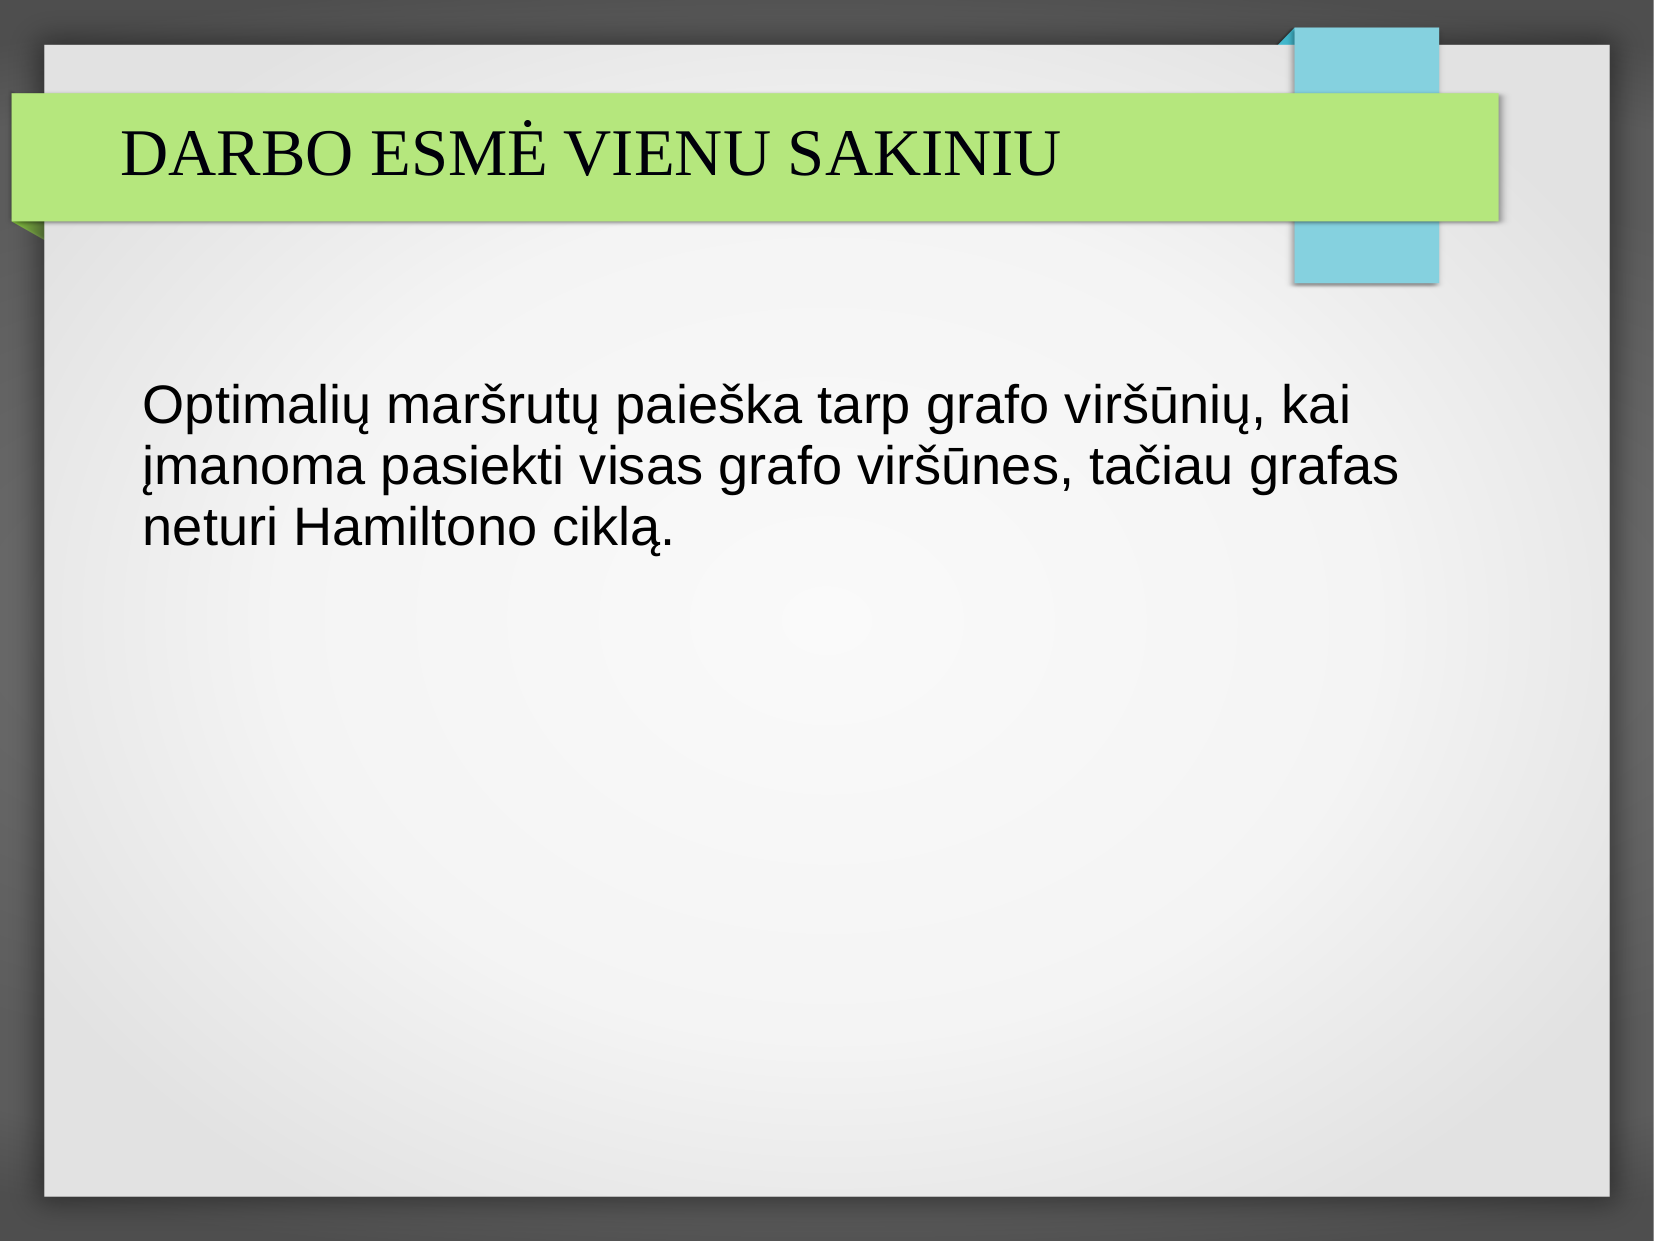

# DARBO ESMĖ VIENU SAKINIU
Optimalių maršrutų paieška tarp grafo viršūnių, kai įmanoma pasiekti visas grafo viršūnes, tačiau grafas neturi Hamiltono ciklą.